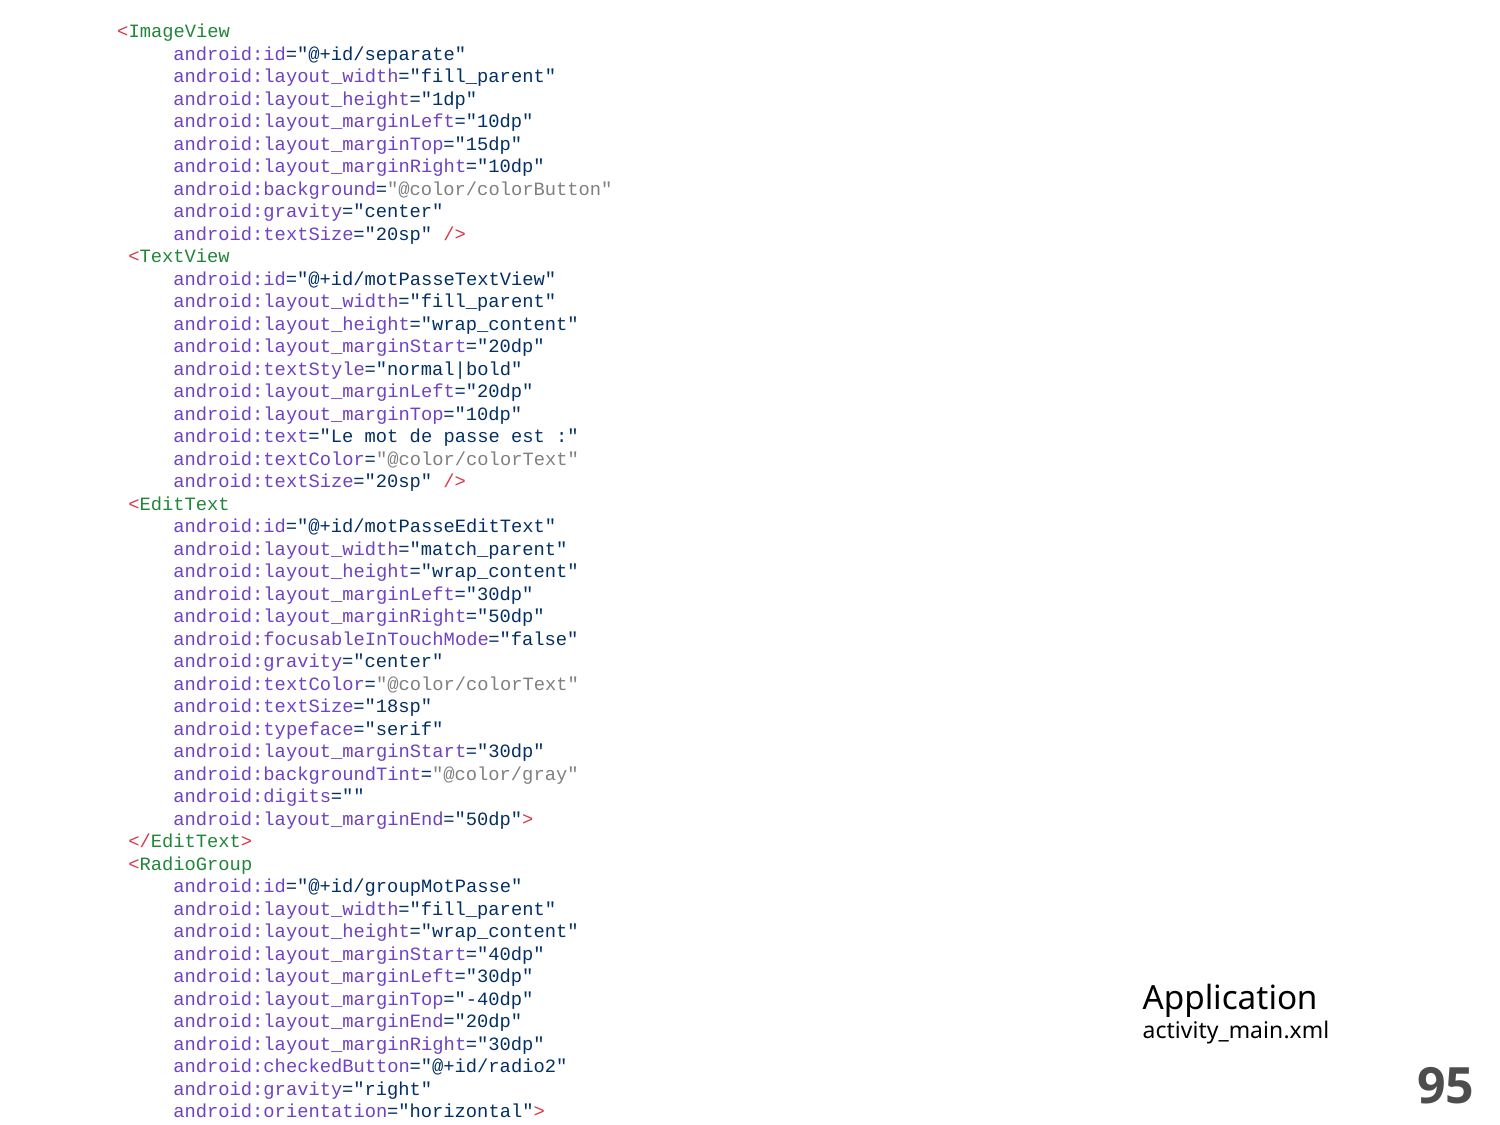

<ImageView
 android:id="@+id/separate"
 android:layout_width="fill_parent"
 android:layout_height="1dp"
 android:layout_marginLeft="10dp"
 android:layout_marginTop="15dp"
 android:layout_marginRight="10dp"
 android:background="@color/colorButton"
 android:gravity="center"
 android:textSize="20sp" />
 <TextView
 android:id="@+id/motPasseTextView"
 android:layout_width="fill_parent"
 android:layout_height="wrap_content"
 android:layout_marginStart="20dp"
 android:textStyle="normal|bold"
 android:layout_marginLeft="20dp"
 android:layout_marginTop="10dp"
 android:text="Le mot de passe est :"
 android:textColor="@color/colorText"
 android:textSize="20sp" />
 <EditText
 android:id="@+id/motPasseEditText"
 android:layout_width="match_parent"
 android:layout_height="wrap_content"
 android:layout_marginLeft="30dp"
 android:layout_marginRight="50dp"
 android:focusableInTouchMode="false"
 android:gravity="center"
 android:textColor="@color/colorText"
 android:textSize="18sp"
 android:typeface="serif"
 android:layout_marginStart="30dp"
 android:backgroundTint="@color/gray"
 android:digits=""
 android:layout_marginEnd="50dp">
 </EditText>
 <RadioGroup
 android:id="@+id/groupMotPasse"
 android:layout_width="fill_parent"
 android:layout_height="wrap_content"
 android:layout_marginStart="40dp"
 android:layout_marginLeft="30dp"
 android:layout_marginTop="-40dp"
 android:layout_marginEnd="20dp"
 android:layout_marginRight="30dp"
 android:checkedButton="@+id/radio2"
 android:gravity="right"
 android:orientation="horizontal">
Application
activity_main.xml